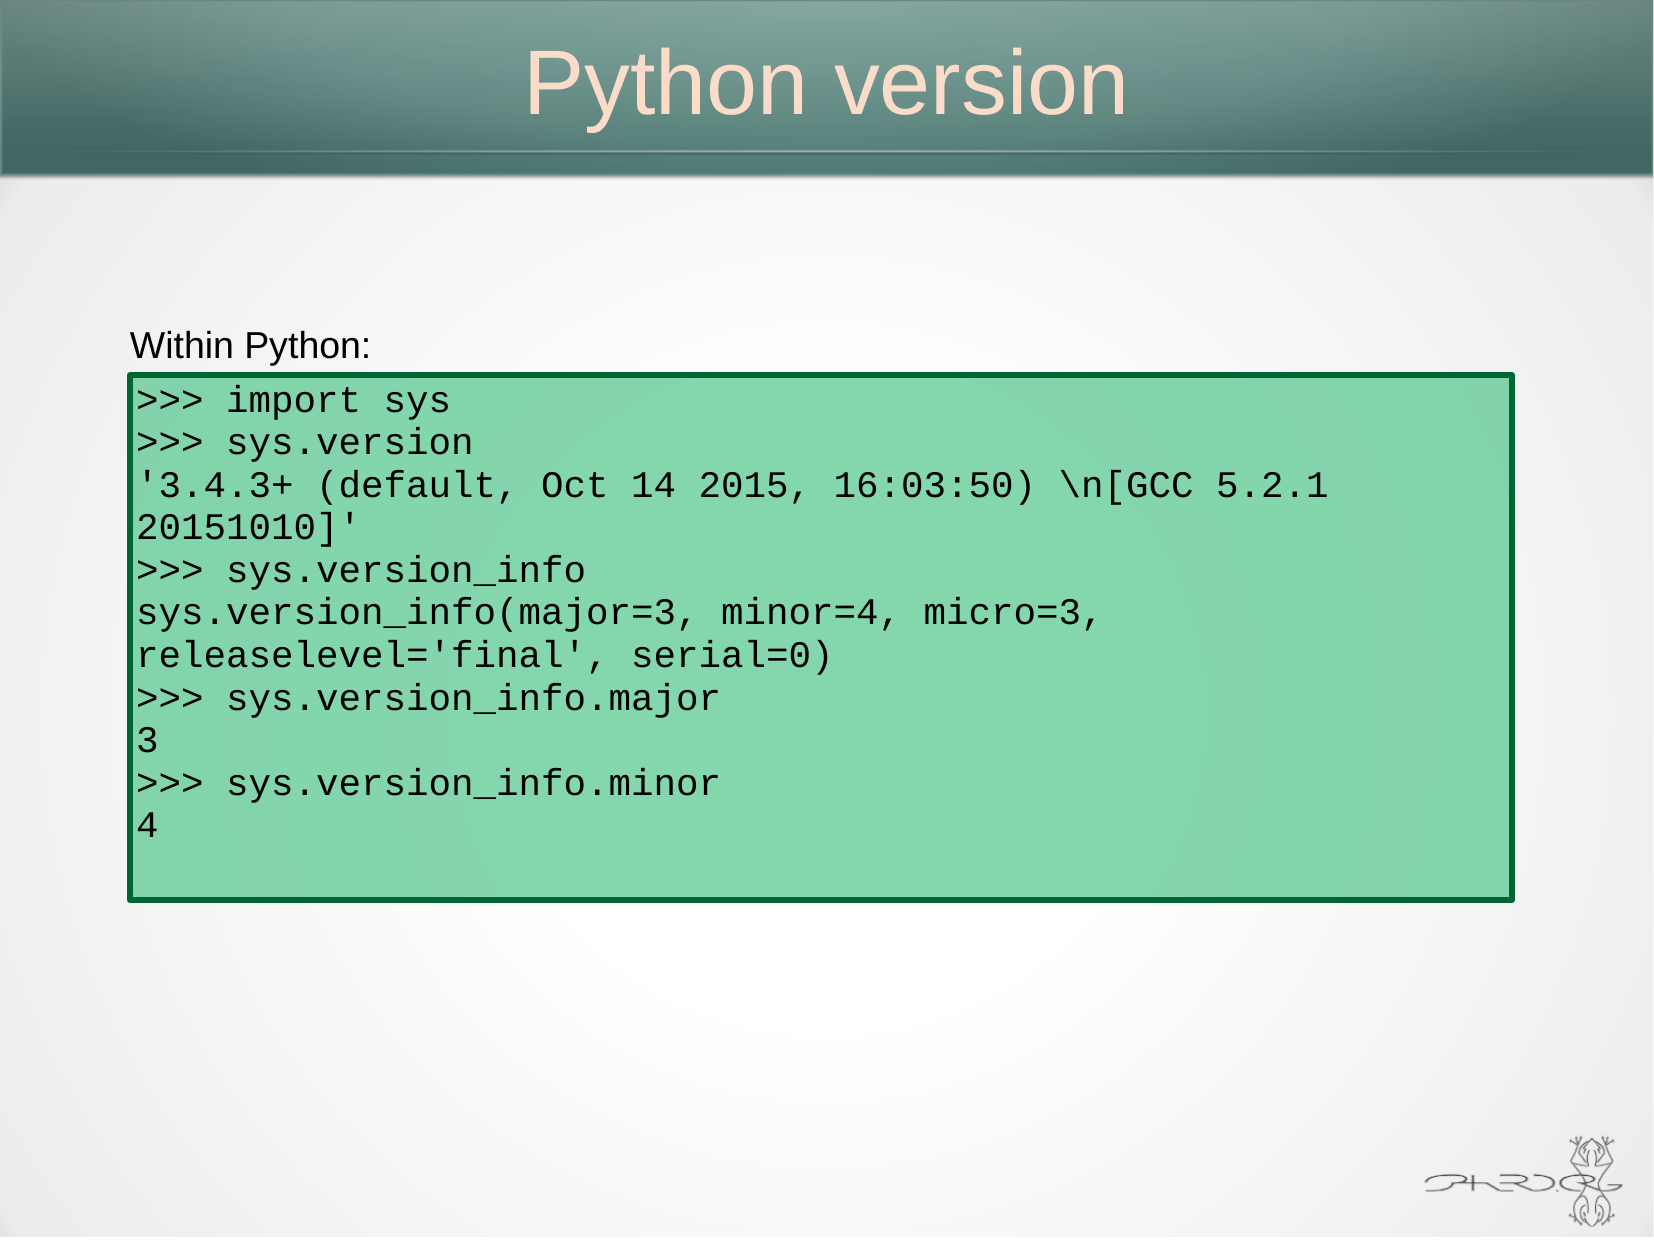

# Python version
Within Python:
>>> import sys
>>> sys.version
'3.4.3+ (default, Oct 14 2015, 16:03:50) \n[GCC 5.2.1 20151010]'
>>> sys.version_info
sys.version_info(major=3, minor=4, micro=3, releaselevel='final', serial=0)
>>> sys.version_info.major
3
>>> sys.version_info.minor
4